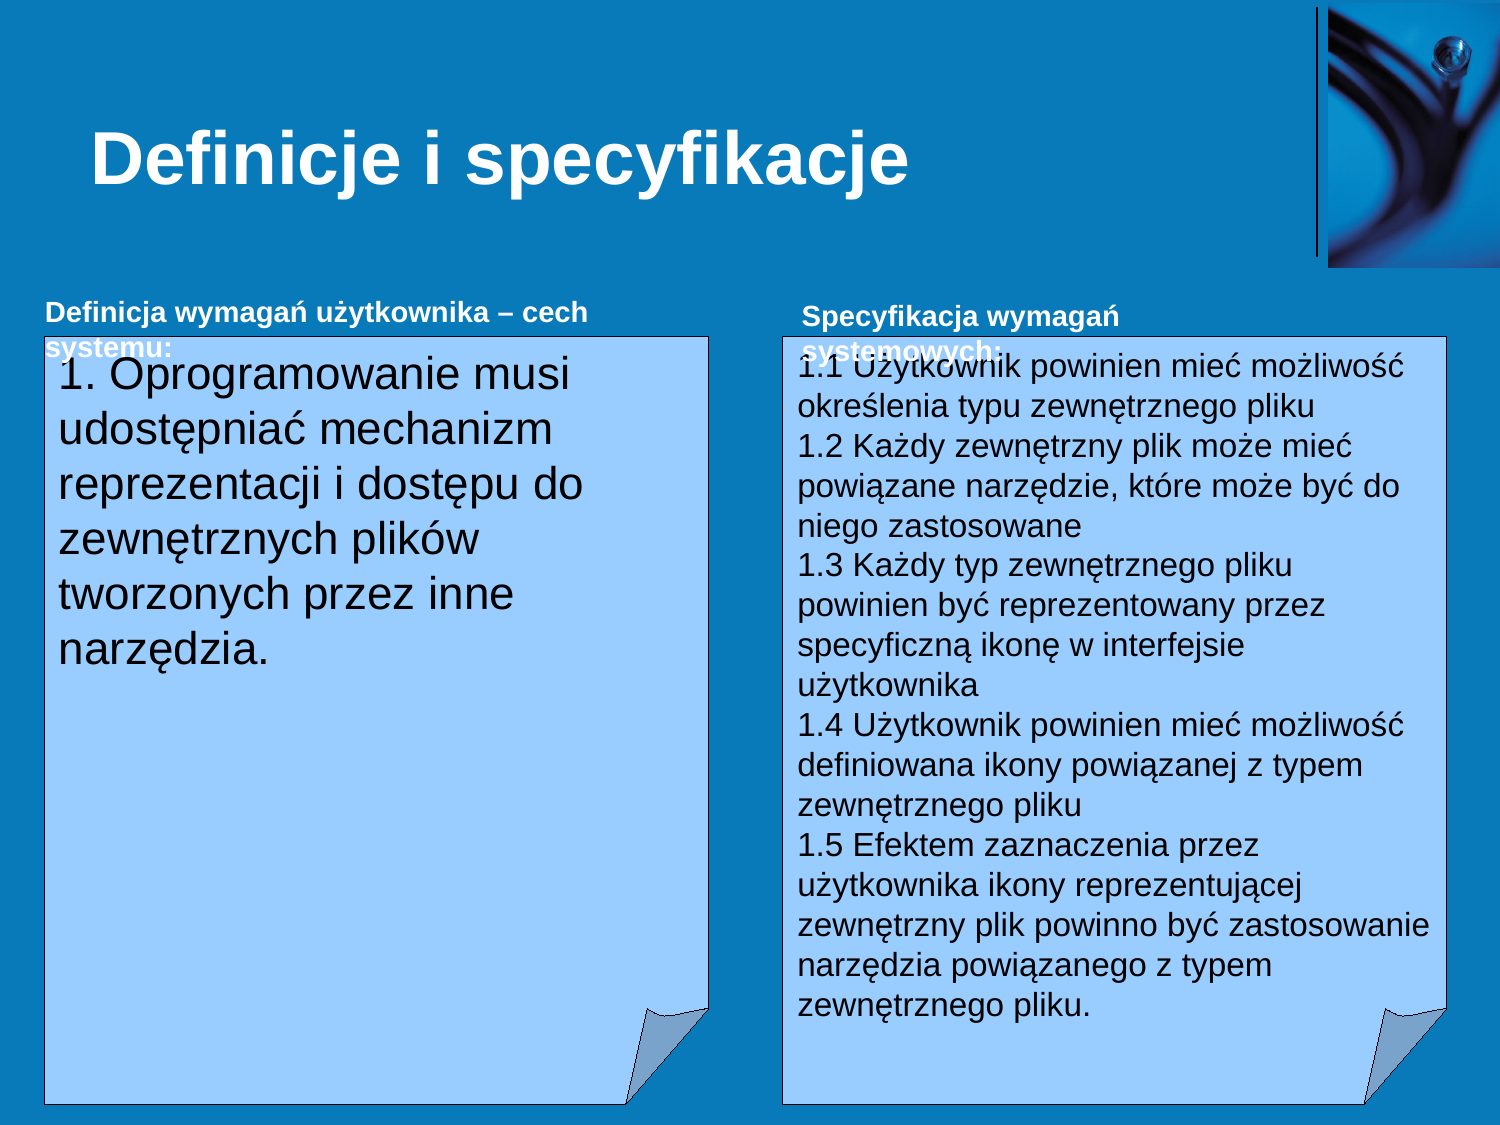

# Definicje i specyfikacje
Definicja wymagań użytkownika – cech systemu:
Specyfikacja wymagań systemowych:
1. Oprogramowanie musi udostępniać mechanizm reprezentacji i dostępu do zewnętrznych plików tworzonych przez inne narzędzia.
1.1 Użytkownik powinien mieć możliwość określenia typu zewnętrznego pliku
1.2 Każdy zewnętrzny plik może mieć powiązane narzędzie, które może być do niego zastosowane
1.3 Każdy typ zewnętrznego pliku powinien być reprezentowany przez specyficzną ikonę w interfejsie użytkownika
1.4 Użytkownik powinien mieć możliwość definiowana ikony powiązanej z typem zewnętrznego pliku
1.5 Efektem zaznaczenia przez użytkownika ikony reprezentującej zewnętrzny plik powinno być zastosowanie narzędzia powiązanego z typem zewnętrznego pliku.
11